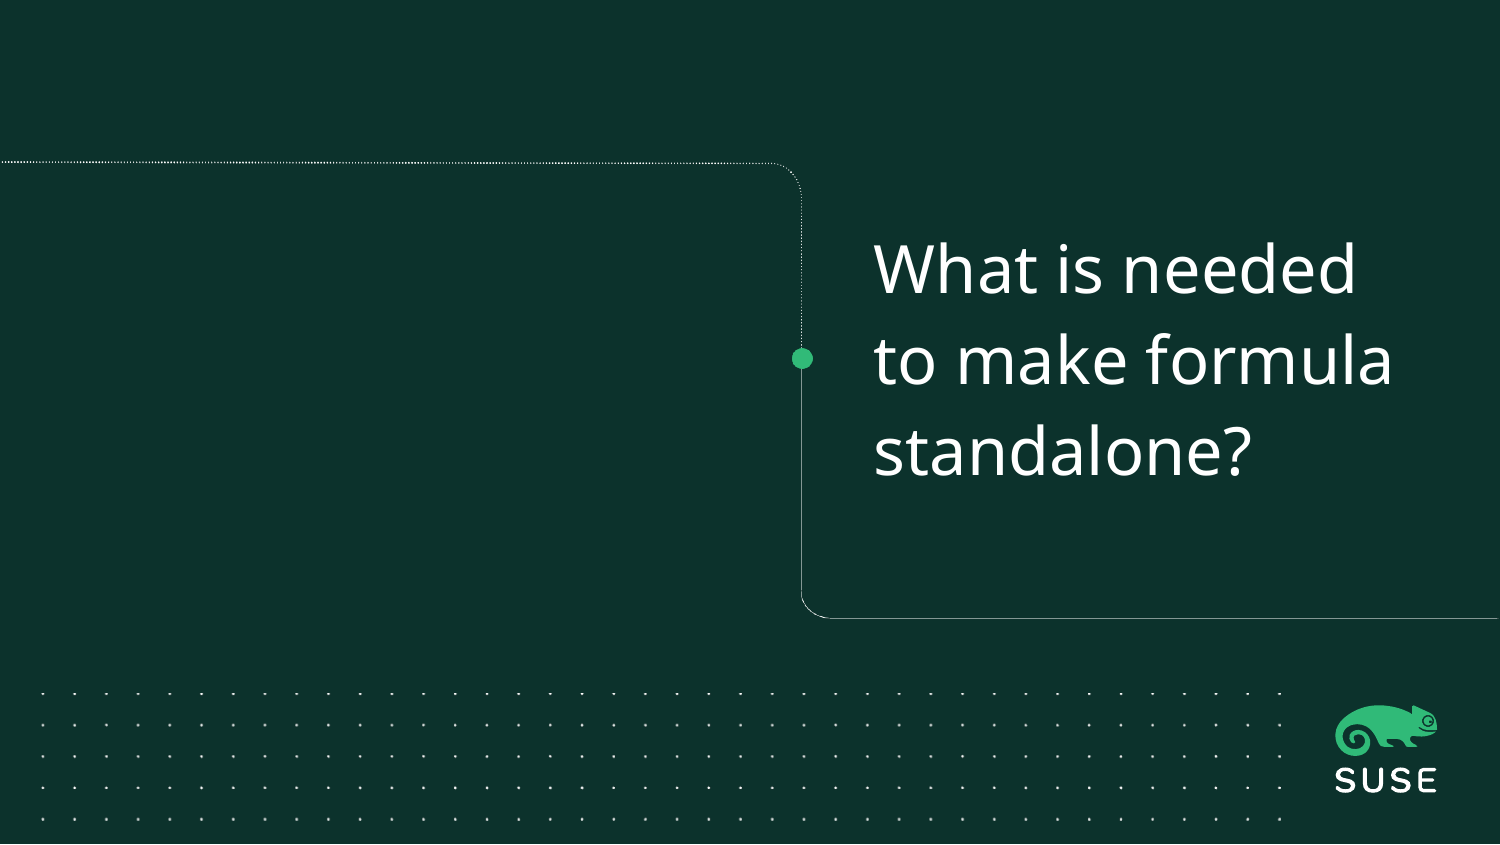

# What is needed to make formula standalone?